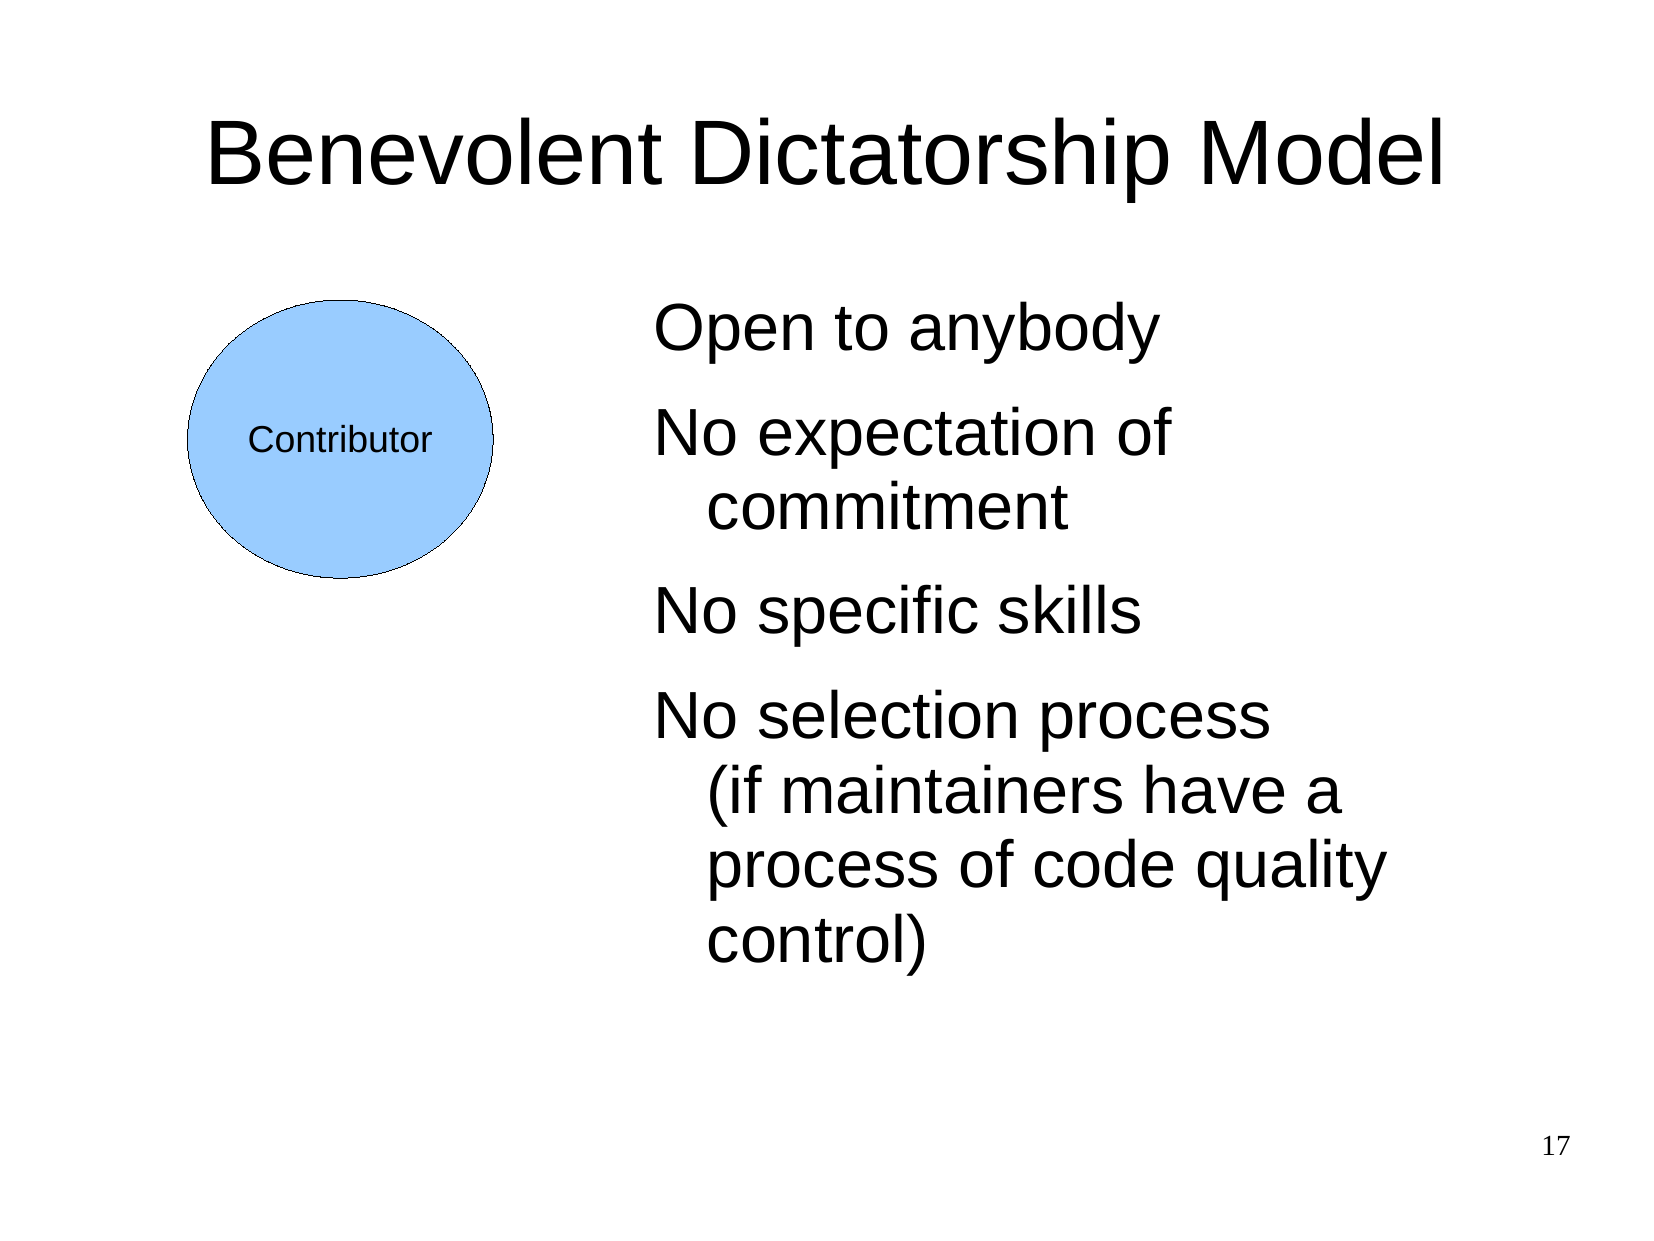

# Benevolent Dictatorship Model
Open to anybody
No expectation of commitment
No specific skills
No selection process
(if maintainers have a process of code quality control)
Contributor
17